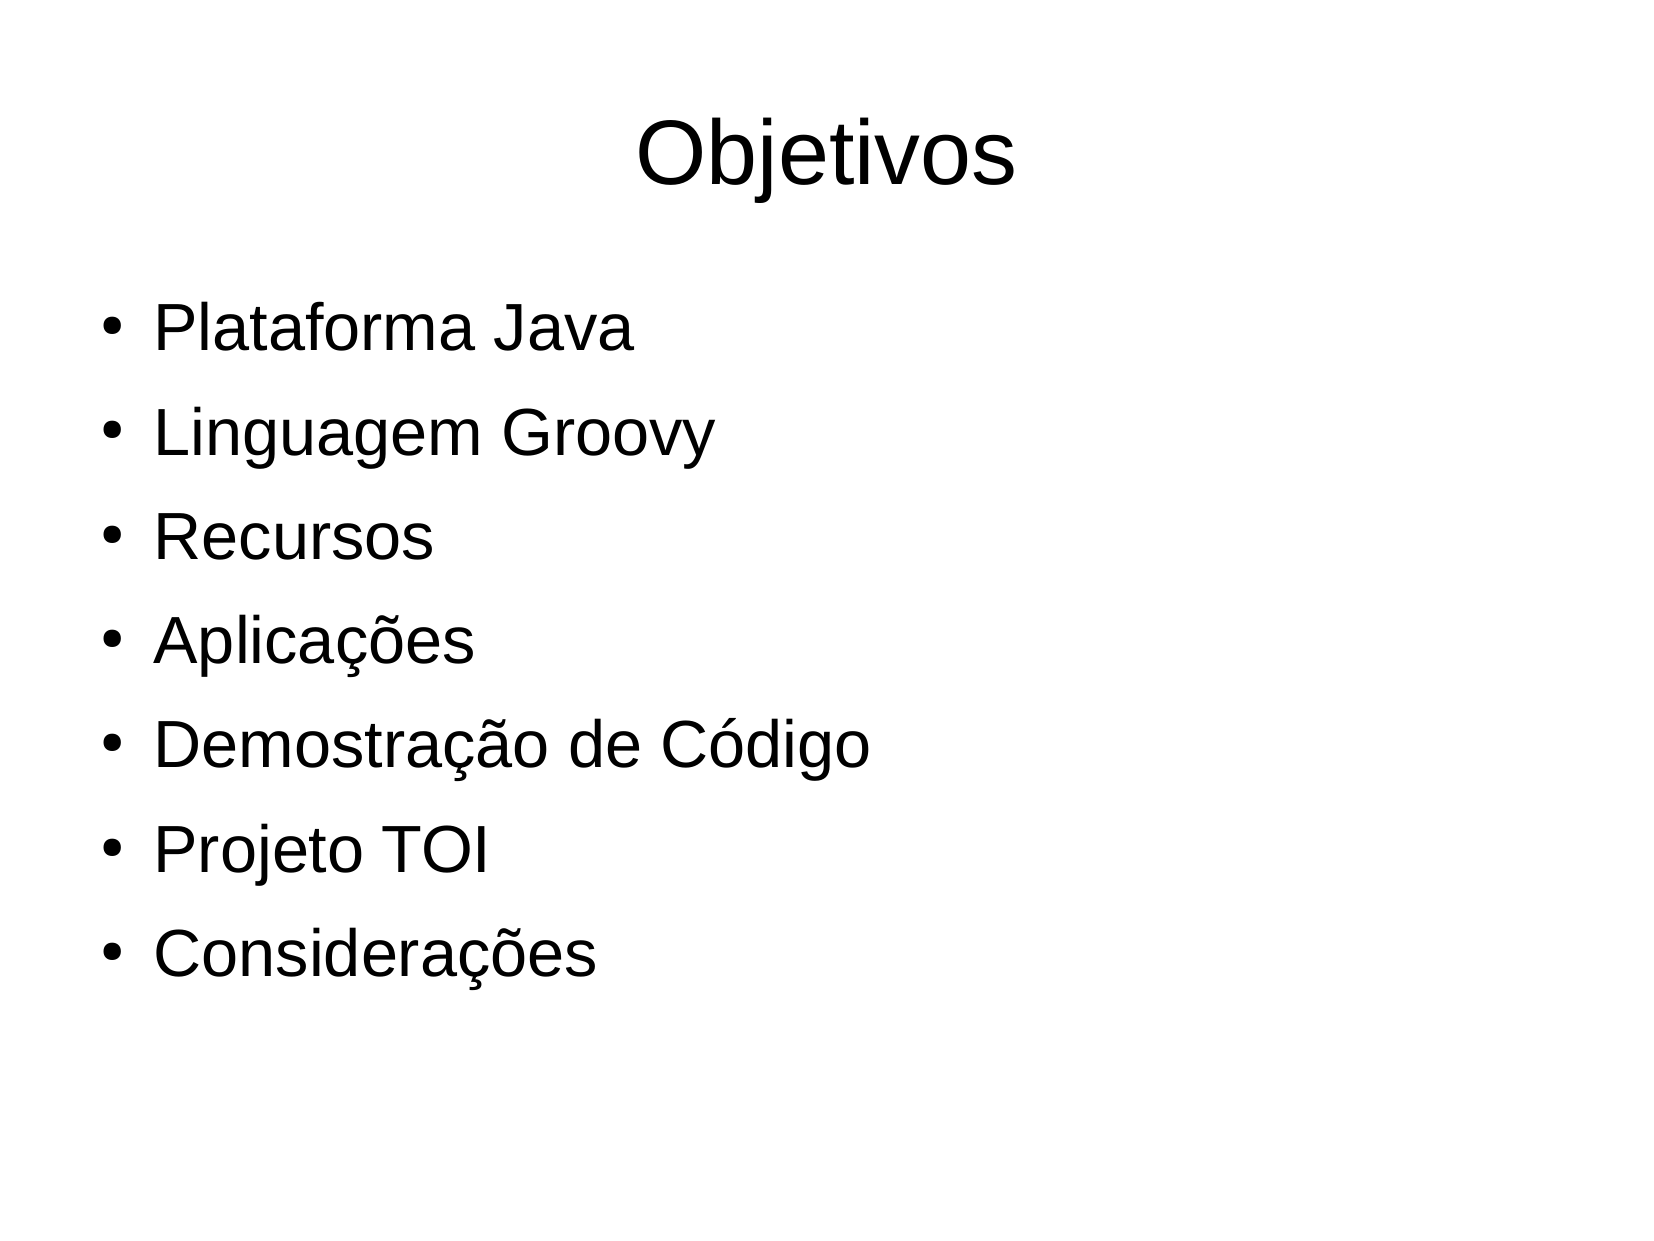

# Objetivos
Plataforma Java
Linguagem Groovy
Recursos
Aplicações
Demostração de Código
Projeto TOI
Considerações